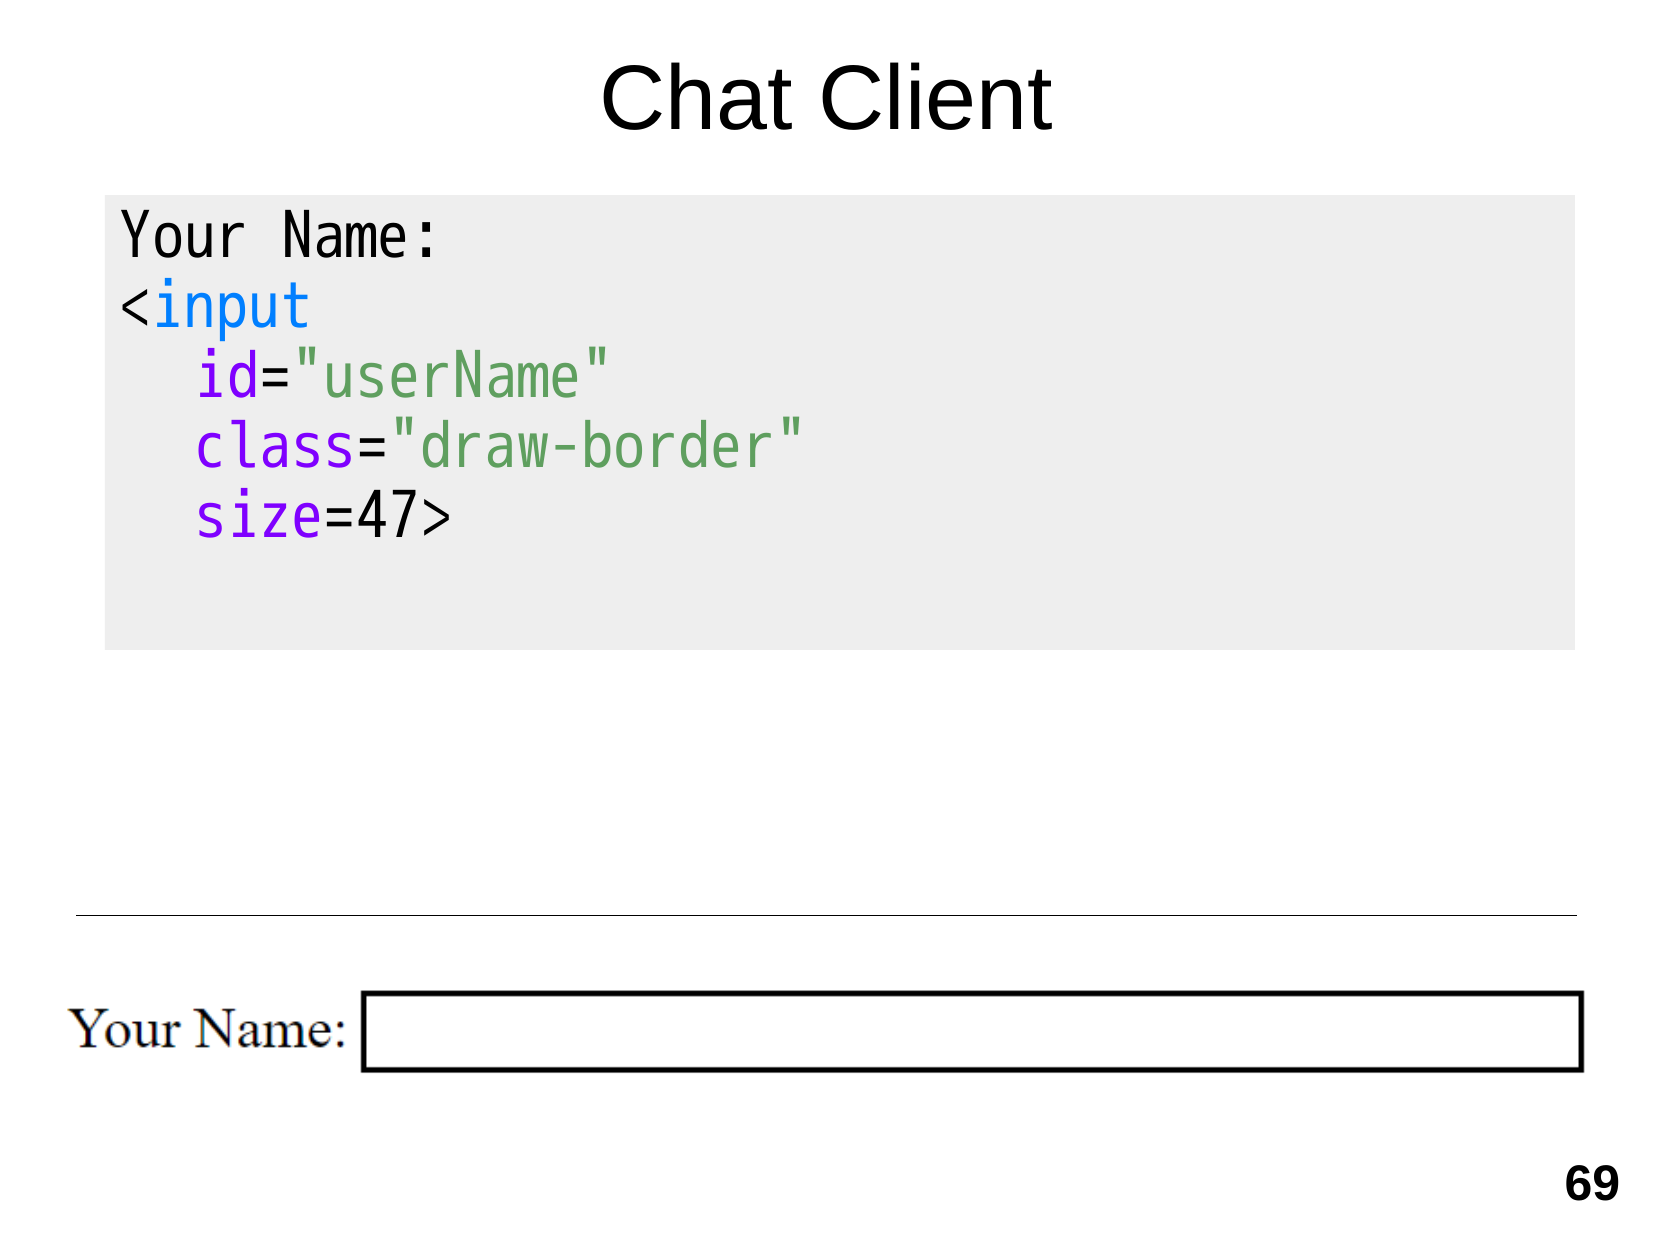

# Chat Client
Your Name:
<input
	id="userName"
	class="draw-border"
	size=47>
69